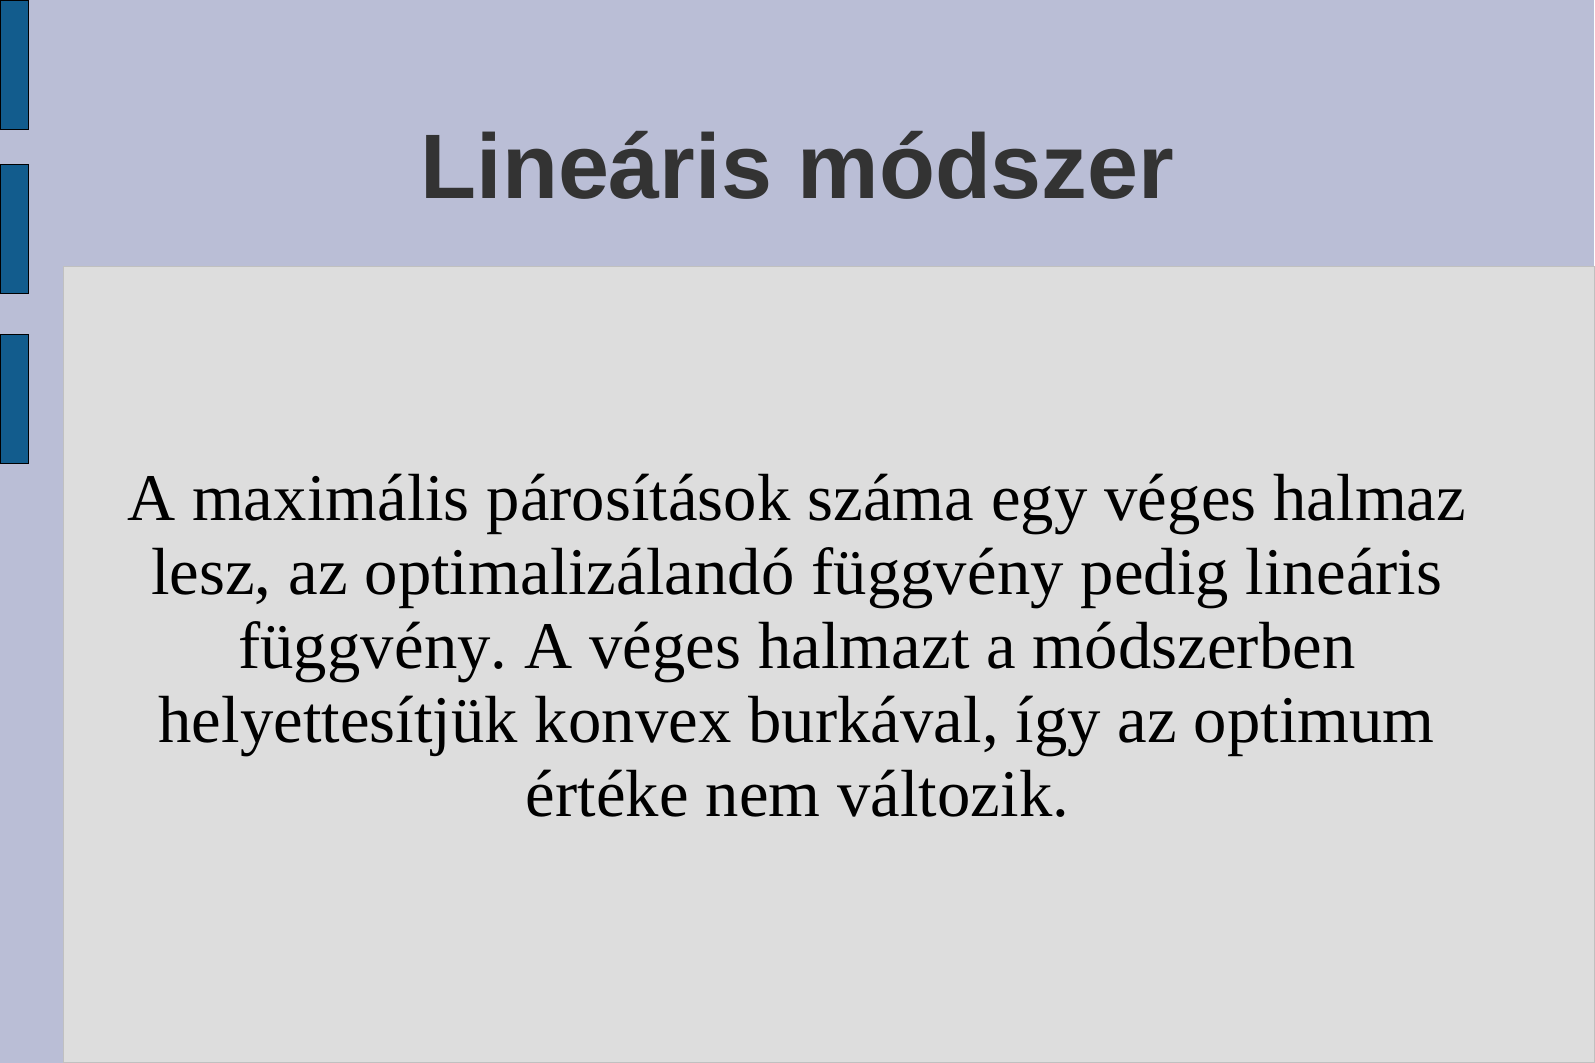

# Lineáris módszer
A maximális párosítások száma egy véges halmaz lesz, az optimalizálandó függvény pedig lineáris függvény. A véges halmazt a módszerben helyettesítjük konvex burkával, így az optimum értéke nem változik.